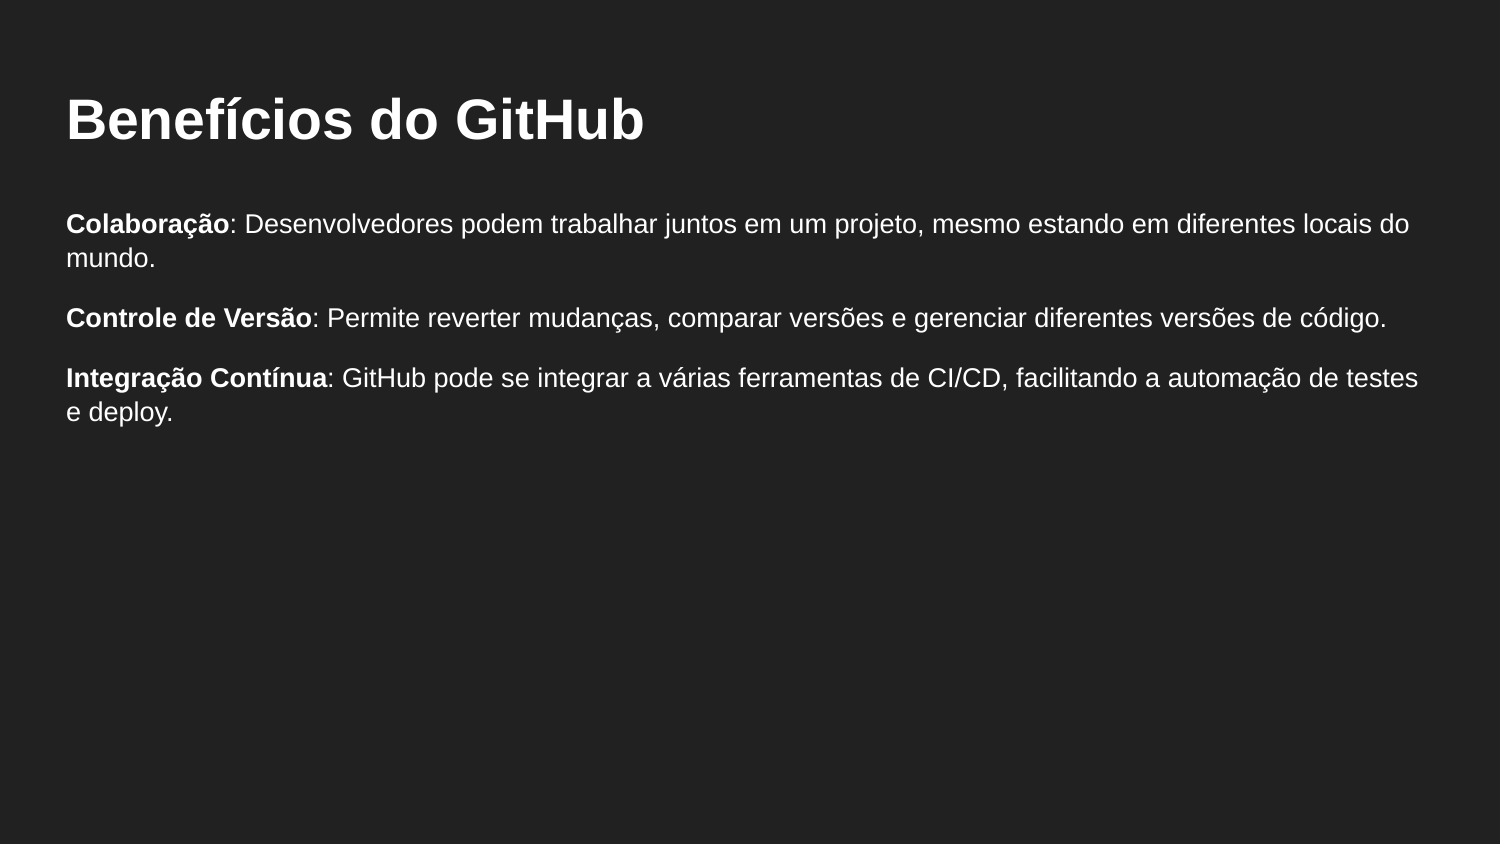

# Benefícios do GitHub
Colaboração: Desenvolvedores podem trabalhar juntos em um projeto, mesmo estando em diferentes locais do mundo.
Controle de Versão: Permite reverter mudanças, comparar versões e gerenciar diferentes versões de código.
Integração Contínua: GitHub pode se integrar a várias ferramentas de CI/CD, facilitando a automação de testes e deploy.